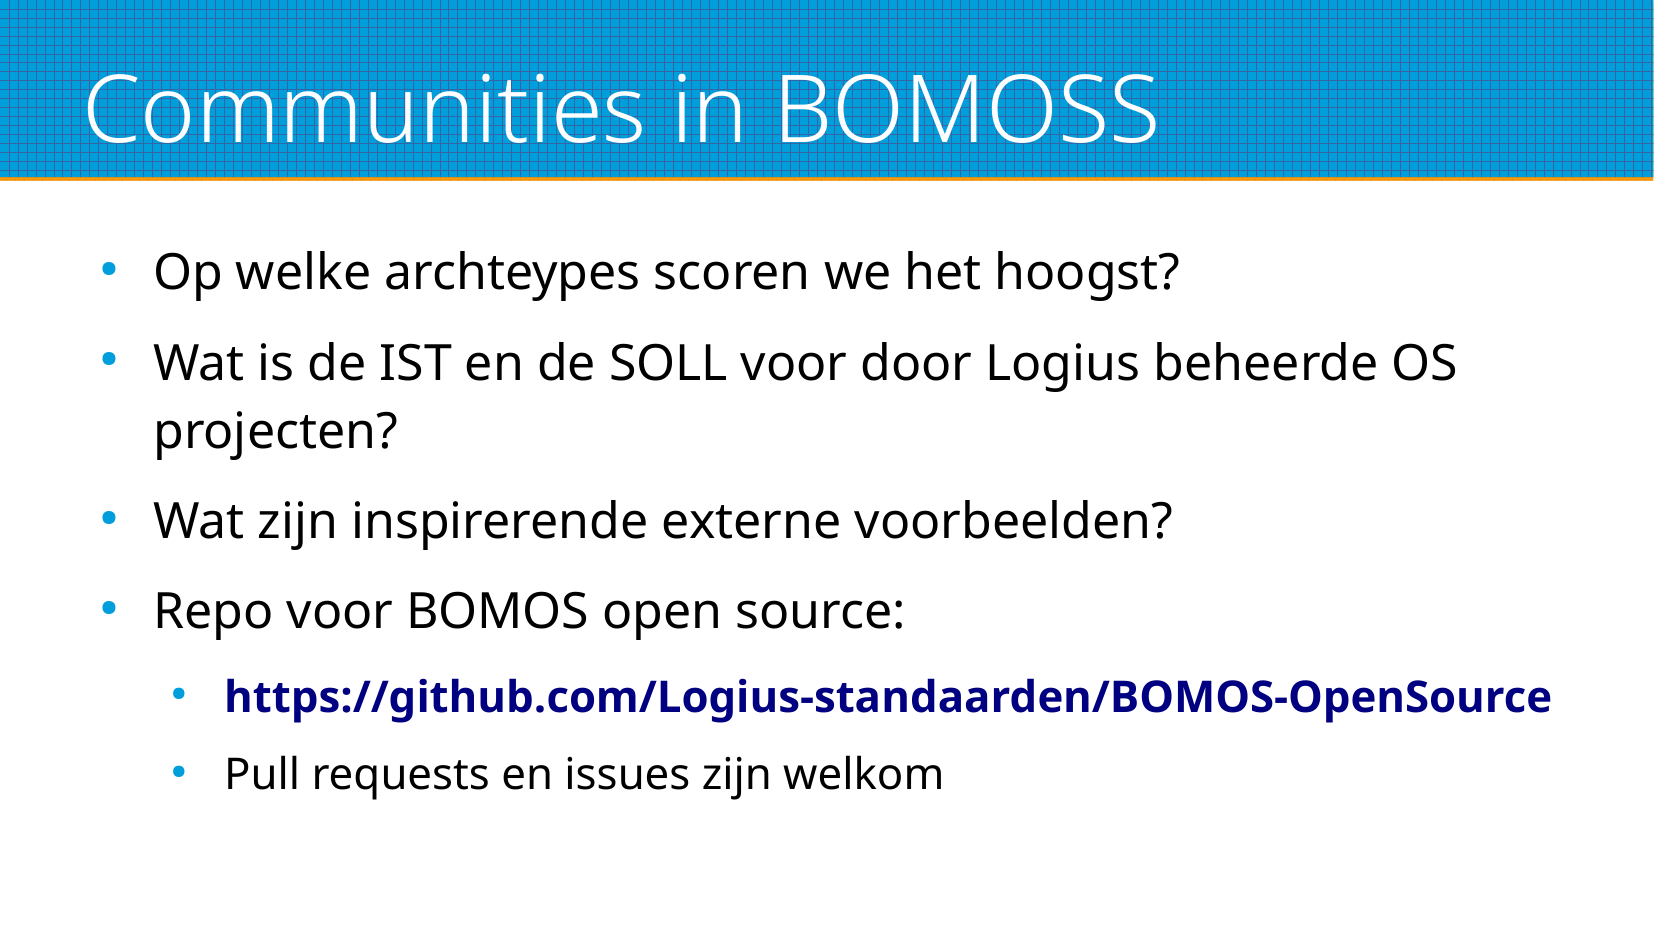

# Communities in BOMOSS
Op welke archteypes scoren we het hoogst?
Wat is de IST en de SOLL voor door Logius beheerde OS projecten?
Wat zijn inspirerende externe voorbeelden?
Repo voor BOMOS open source:
https://github.com/Logius-standaarden/BOMOS-OpenSource
Pull requests en issues zijn welkom